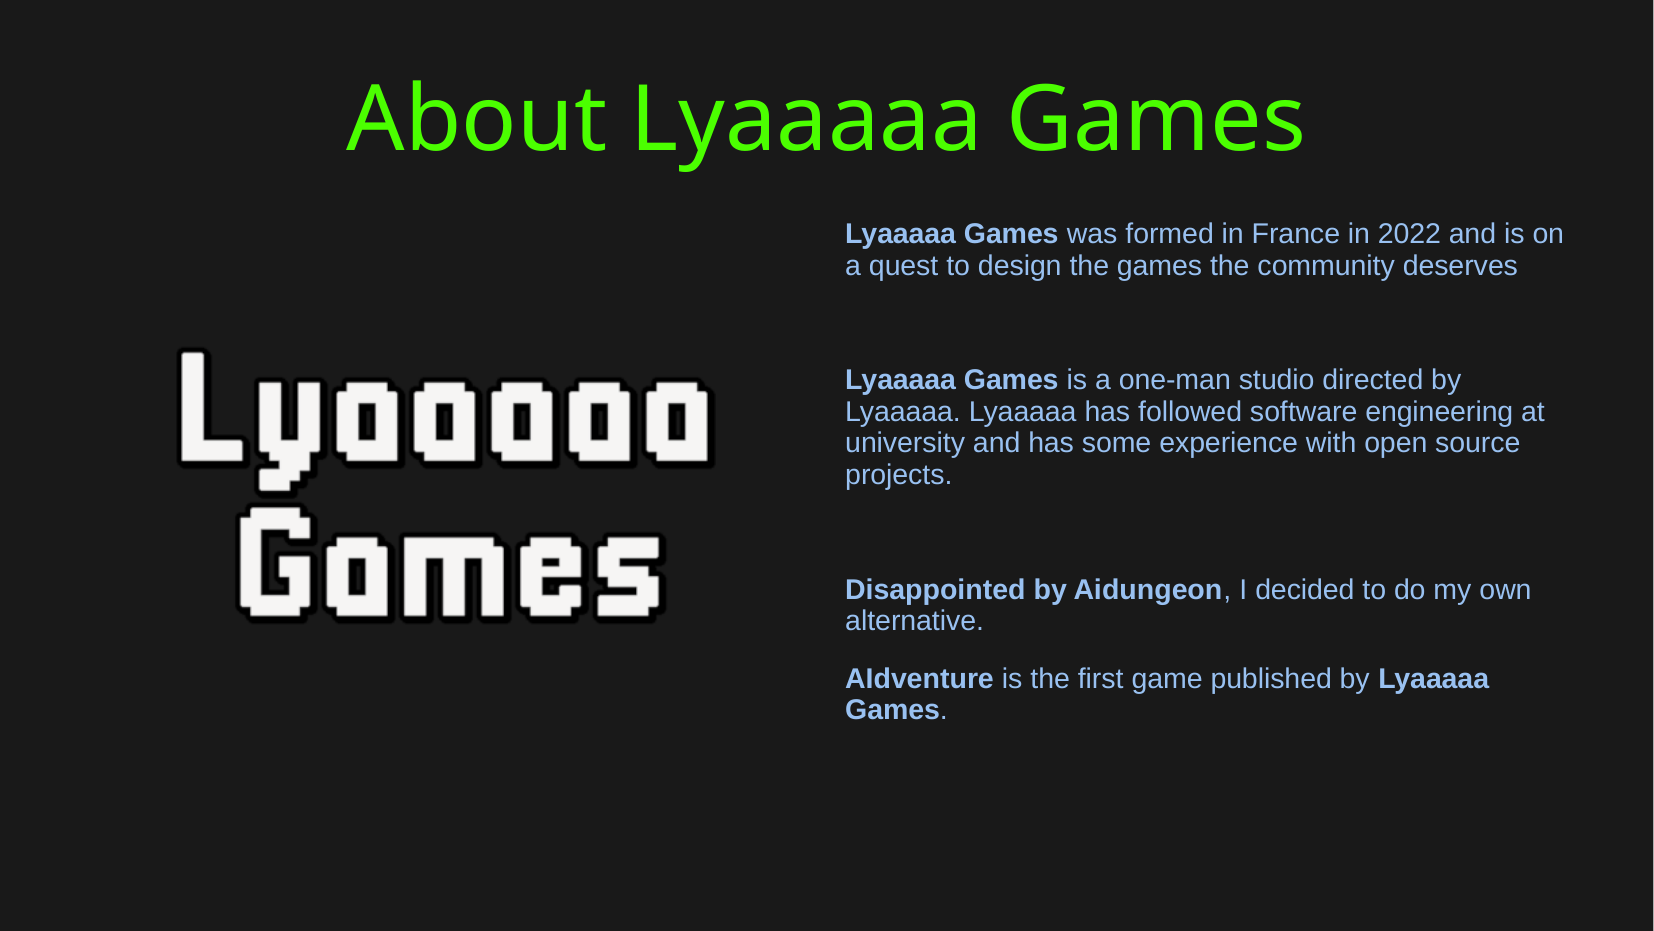

# About Lyaaaaa Games
Lyaaaaa Games was formed in France in 2022 and is on a quest to design the games the community deserves
Lyaaaaa Games is a one-man studio directed by Lyaaaaa. Lyaaaaa has followed software engineering at university and has some experience with open source projects.
Disappointed by Aidungeon, I decided to do my own alternative.
AIdventure is the first game published by Lyaaaaa Games.